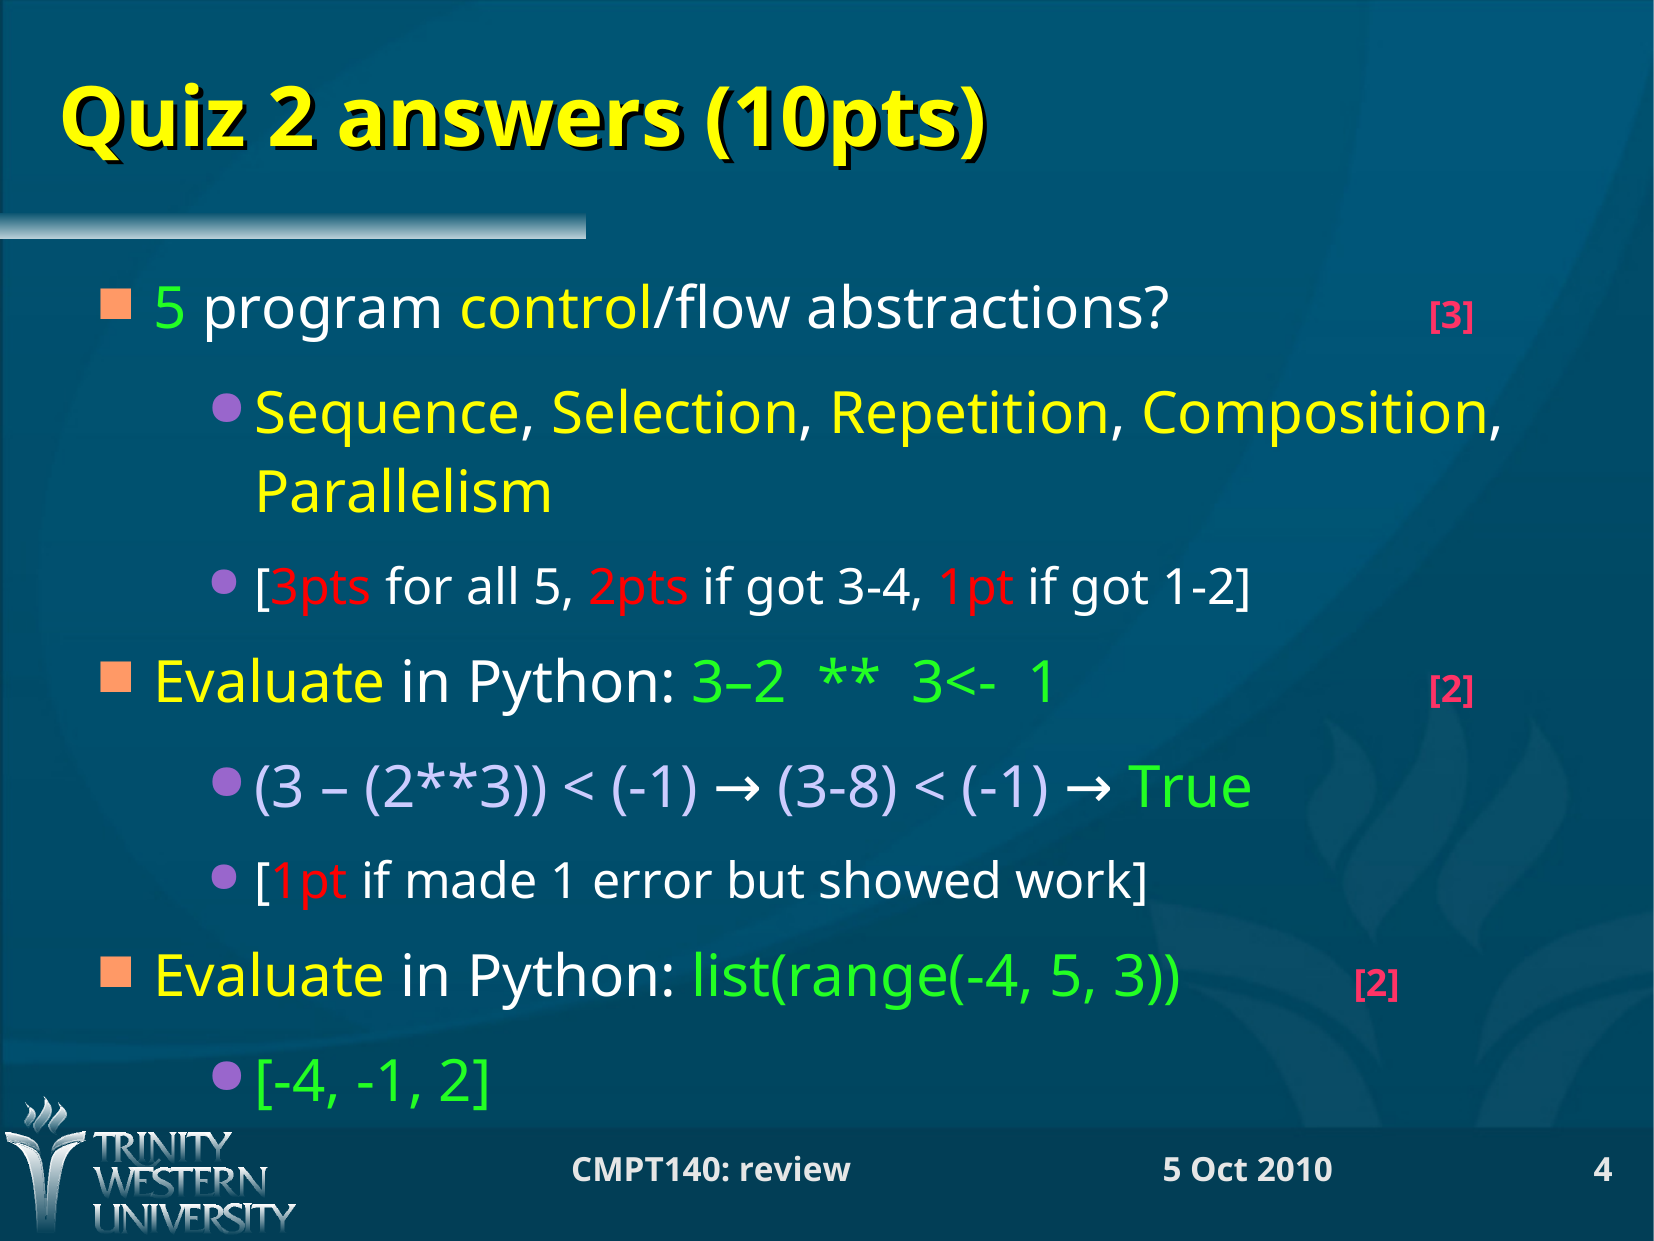

# Quiz 2 answers (10pts)
5 program control/flow abstractions?				[3]
Sequence, Selection, Repetition, Composition, Parallelism
[3pts for all 5, 2pts if got 3-4, 1pt if got 1-2]
Evaluate in Python: 3–2 ** 3<- 1					[2]
(3 – (2**3)) < (-1) → (3-8) < (-1) → True
[1pt if made 1 error but showed work]
Evaluate in Python: list(range(-4, 5, 3))			[2]
[-4, -1, 2]
CMPT140: review
5 Oct 2010
4